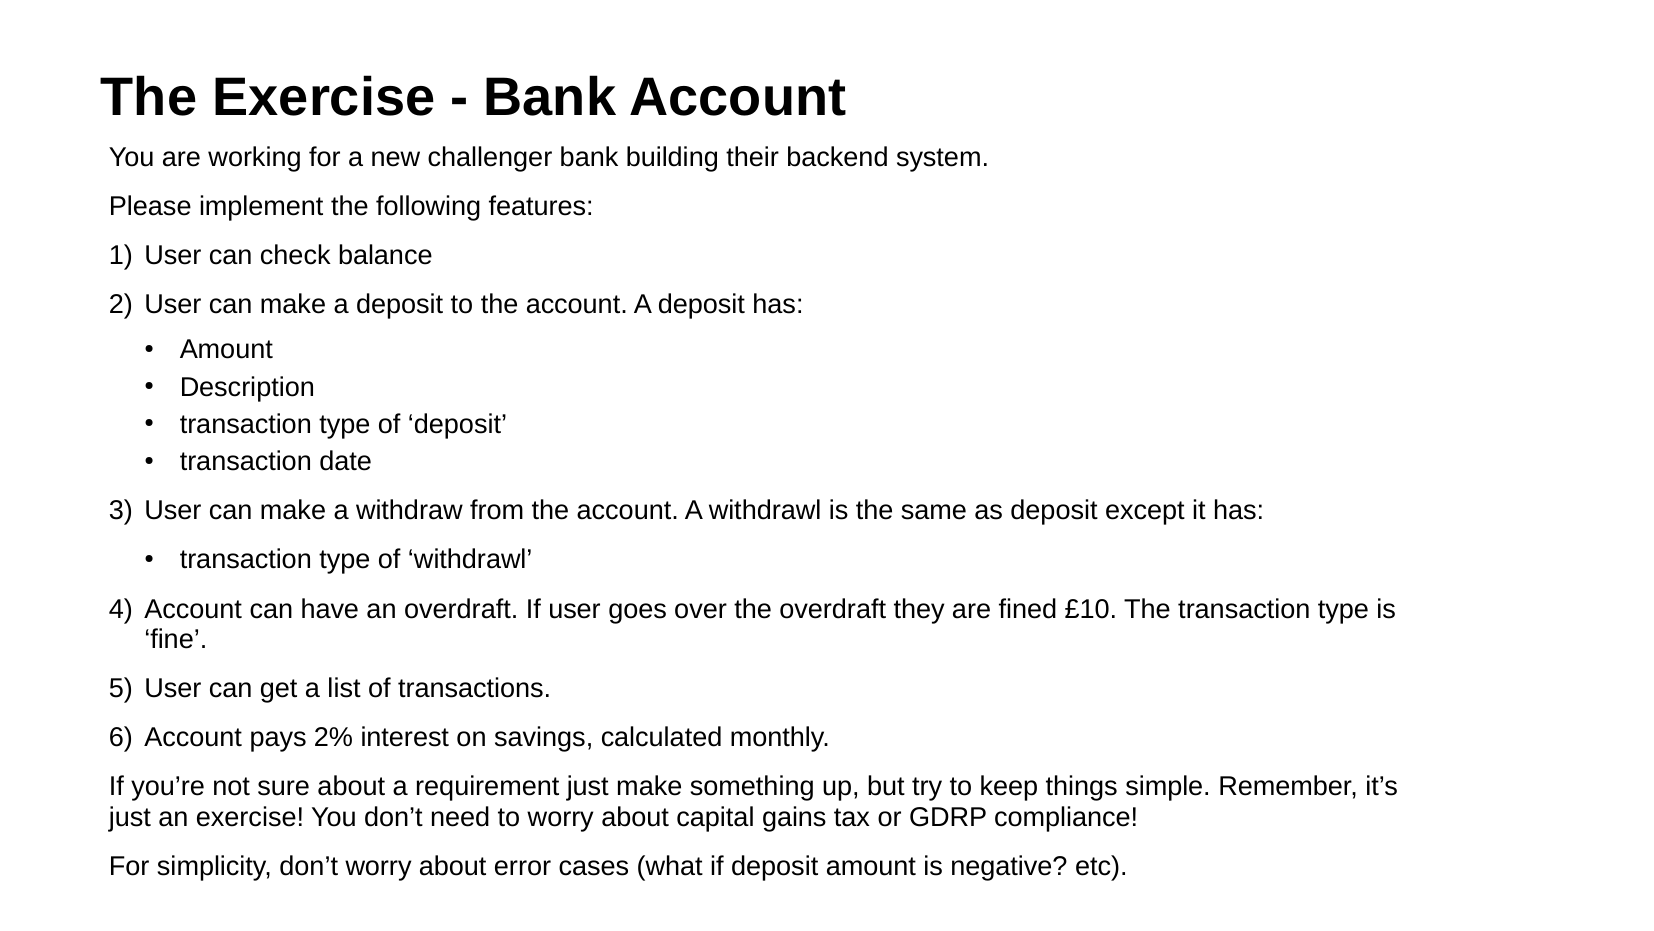

The Exercise - Bank Account
You are working for a new challenger bank building their backend system.
Please implement the following features:
User can check balance
User can make a deposit to the account. A deposit has:
Amount
Description
transaction type of ‘deposit’
transaction date
User can make a withdraw from the account. A withdrawl is the same as deposit except it has:
transaction type of ‘withdrawl’
Account can have an overdraft. If user goes over the overdraft they are fined £10. The transaction type is ‘fine’.
User can get a list of transactions.
Account pays 2% interest on savings, calculated monthly.
If you’re not sure about a requirement just make something up, but try to keep things simple. Remember, it’s just an exercise! You don’t need to worry about capital gains tax or GDRP compliance!
For simplicity, don’t worry about error cases (what if deposit amount is negative? etc).